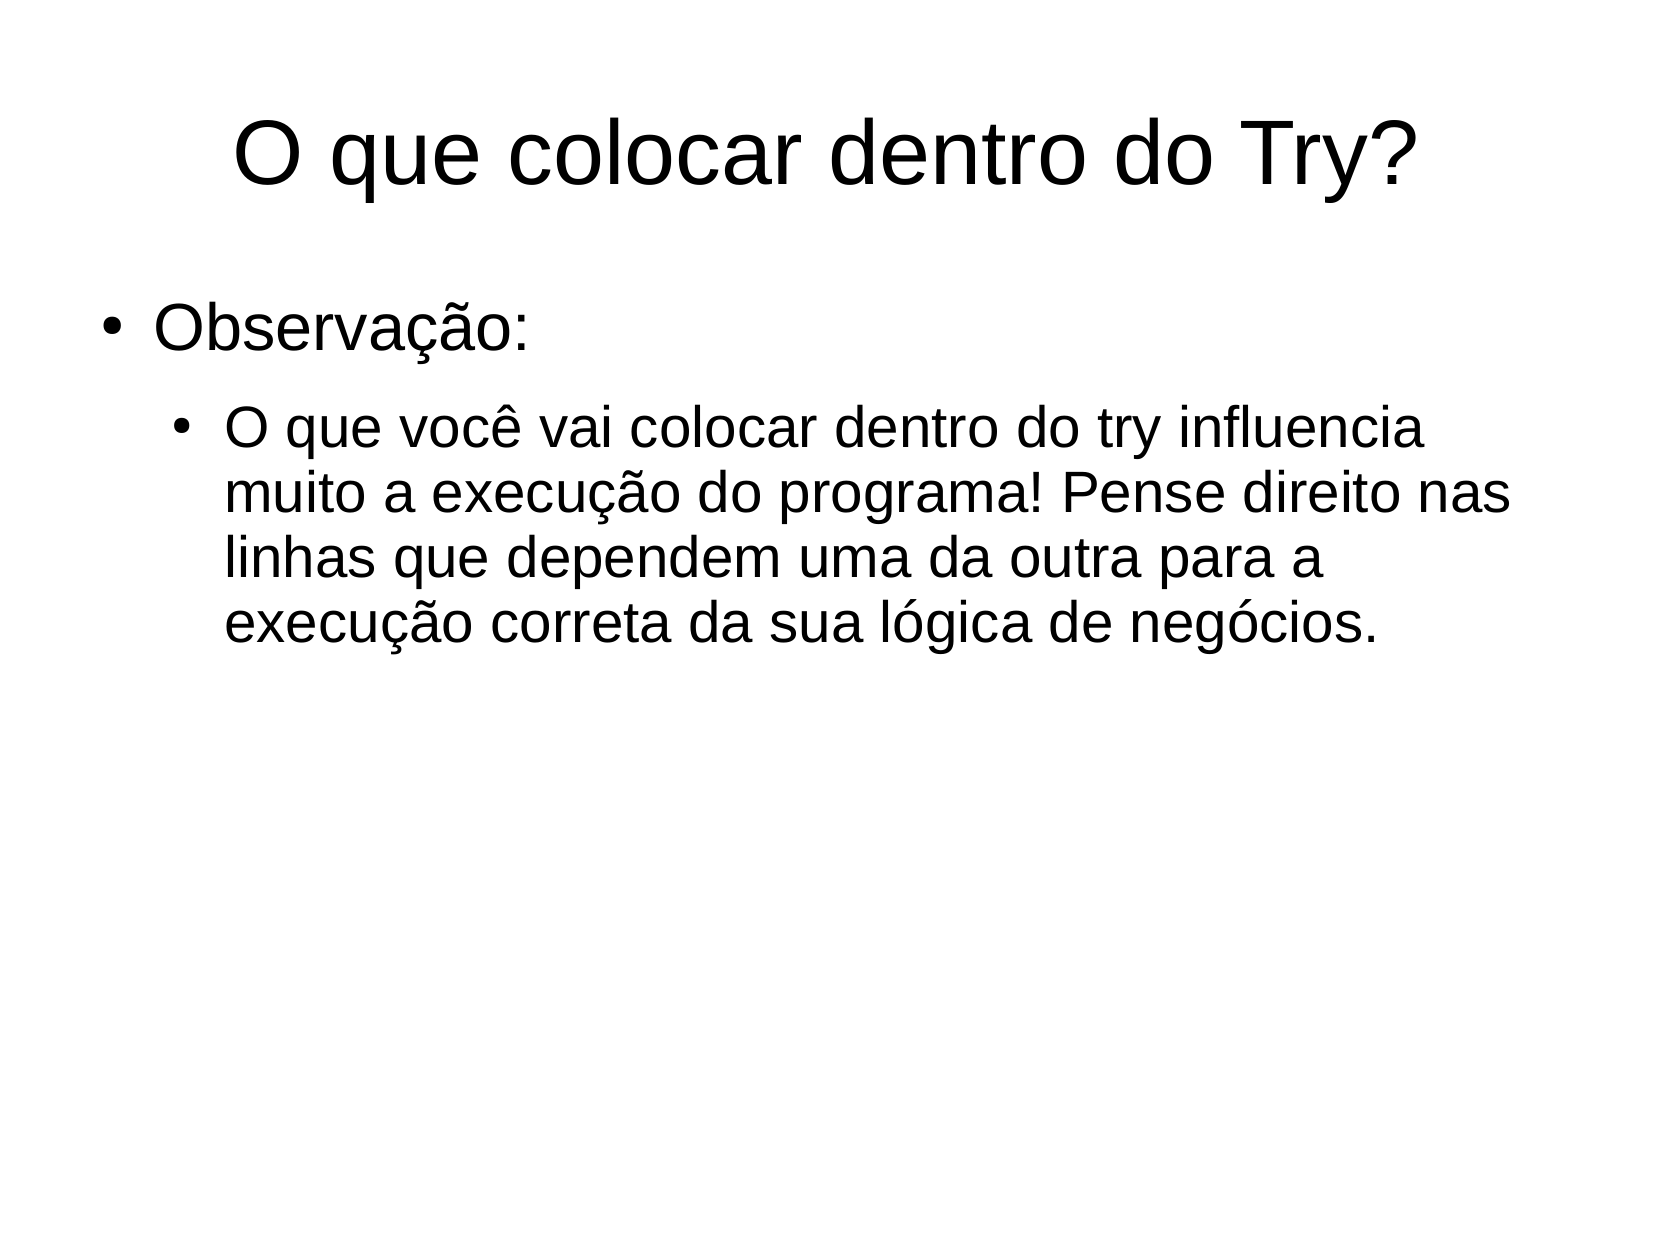

# O que colocar dentro do Try?
Observação:
O que você vai colocar dentro do try influencia muito a execução do programa! Pense direito nas linhas que dependem uma da outra para a execução correta da sua lógica de negócios.